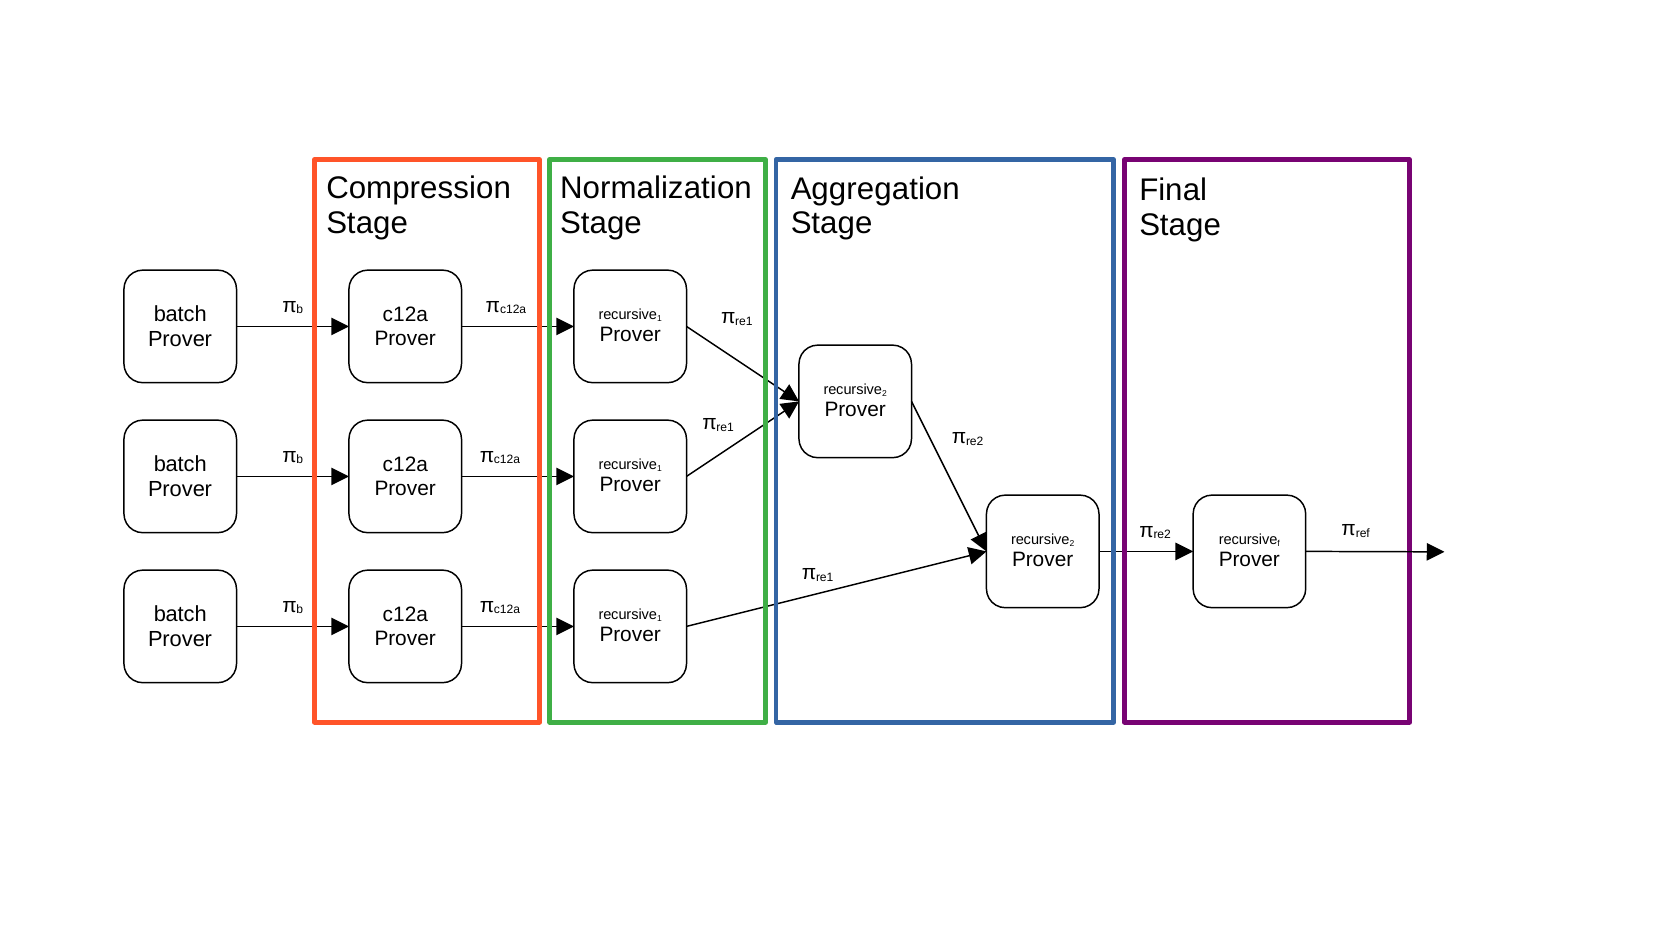

Compression
Stage
Normalization
Stage
Aggregation
Stage
Final
Stage
batch
Prover
c12a
Prover
recursive1
Prover
πb
πc12a
πre1
recursive2
Prover
πre1
πre2
batch
Prover
c12a
Prover
recursive1
Prover
πb
πc12a
recursive2
Prover
recursivef
Prover
πref
πre2
πre1
batch
Prover
c12a
Prover
recursive1
Prover
πb
πc12a